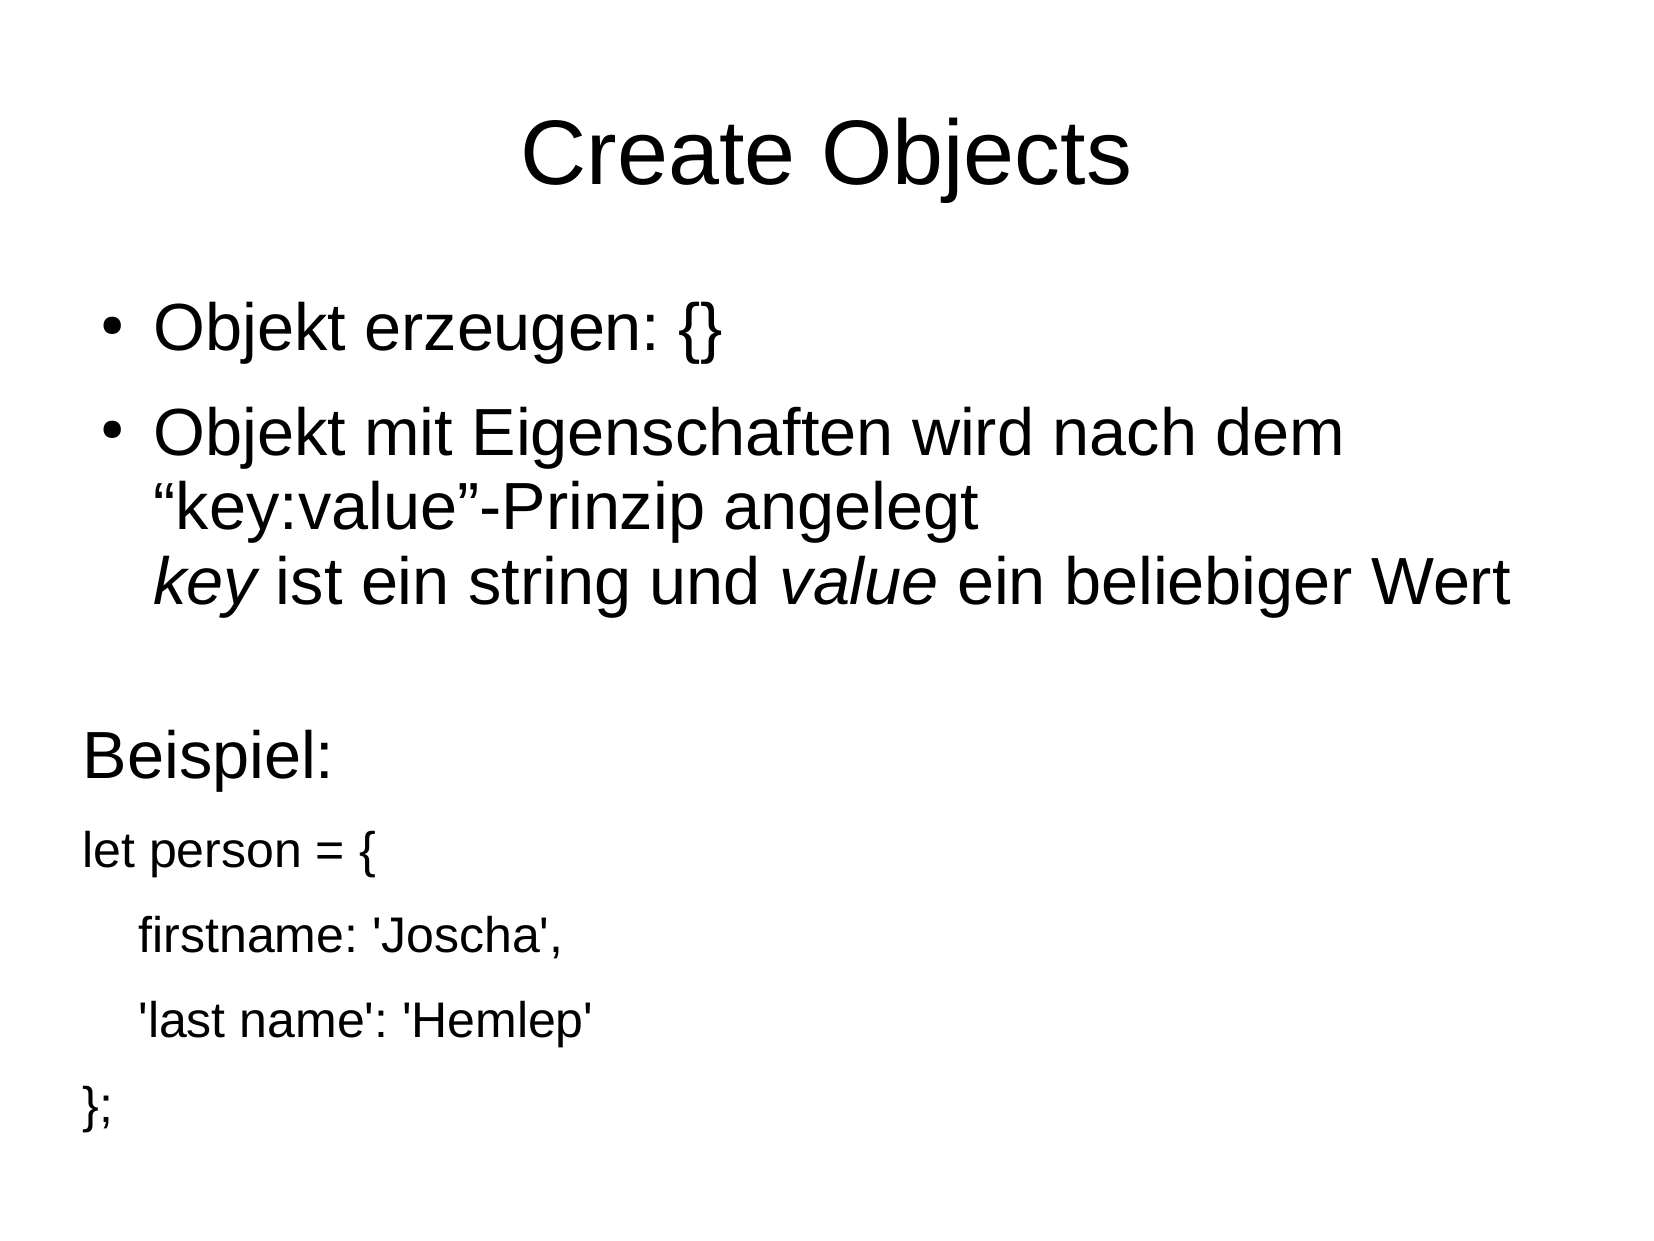

# Create Objects
Objekt erzeugen: {}
Objekt mit Eigenschaften wird nach dem “key:value”-Prinzip angelegt
key ist ein string und value ein beliebiger Wert
Beispiel:
let person = {
 firstname: 'Joscha',
 'last name': 'Hemlep'
};